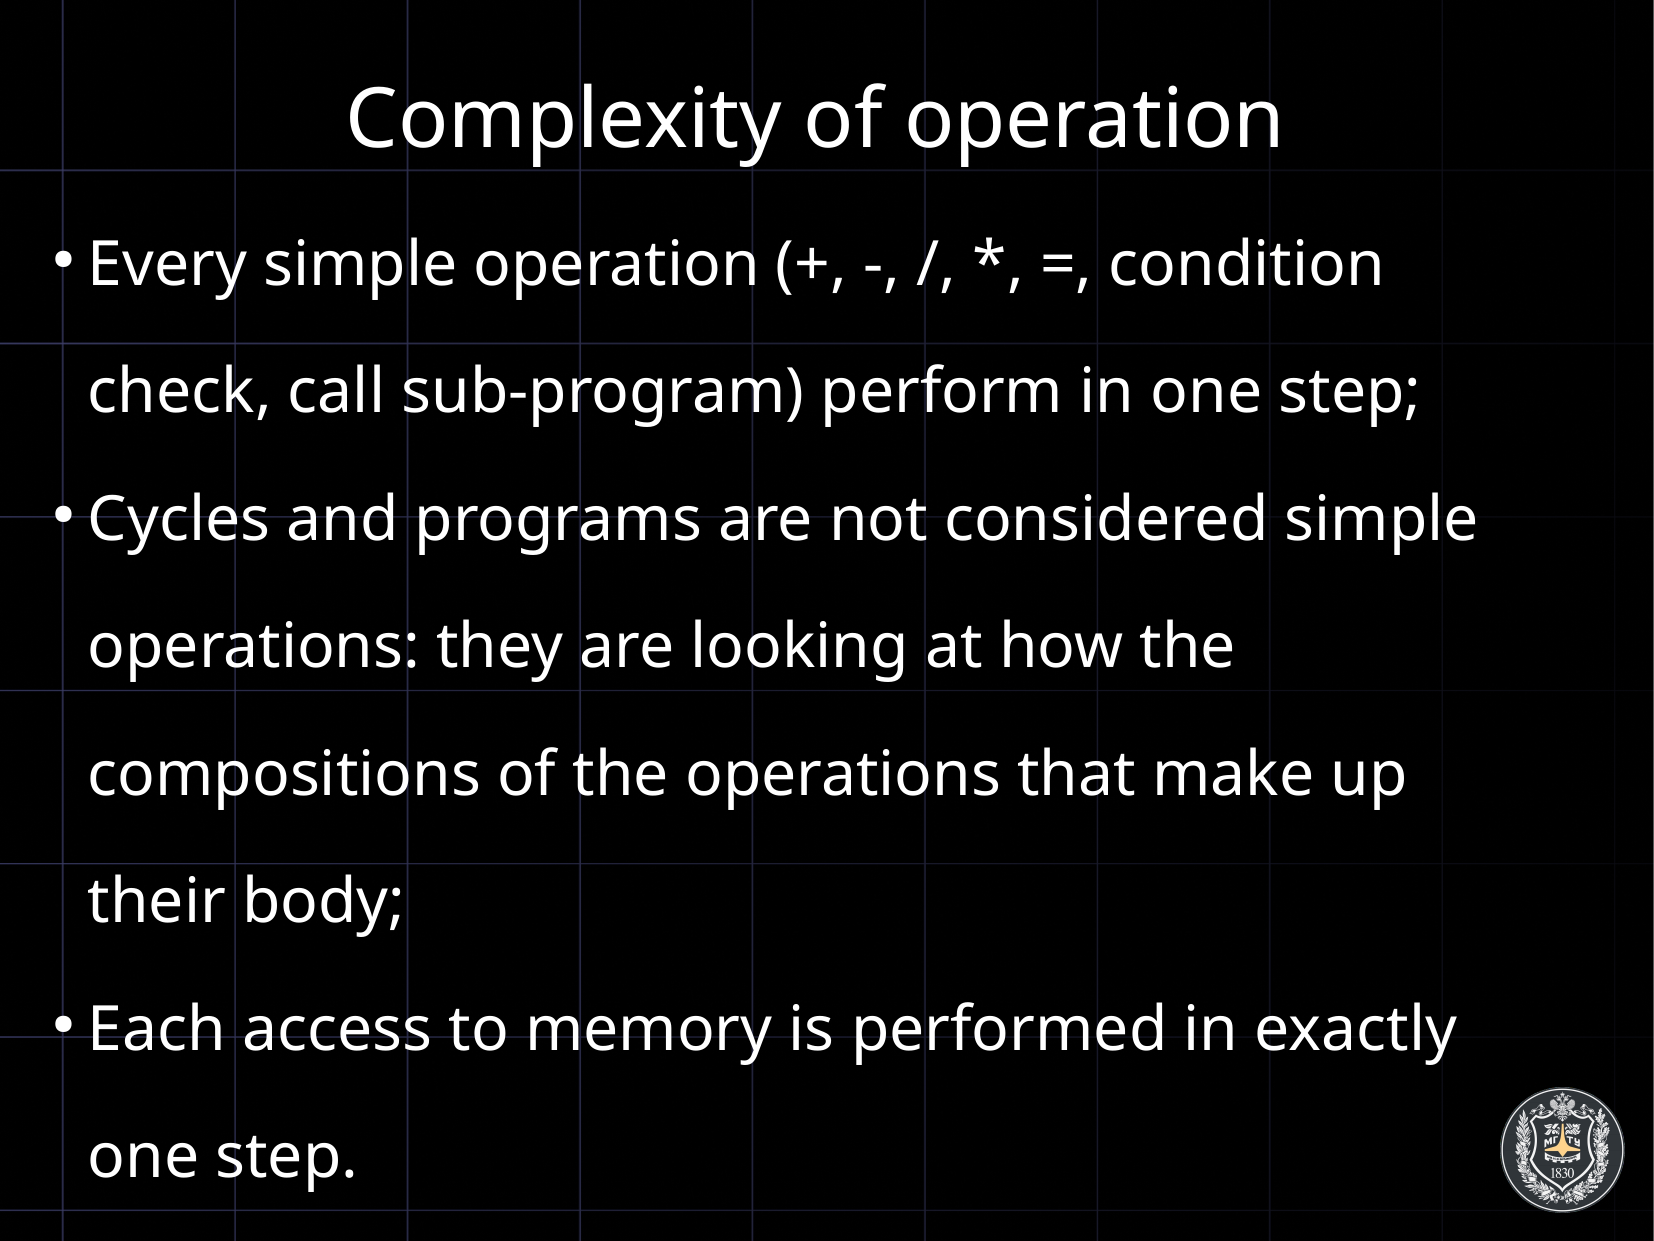

# Complexity of operation
Every simple operation (+, -, /, *, =, condition check, call sub-program) perform in one step;
Cycles and programs are not considered simple operations: they are looking at how the compositions of the operations that make up their body;
Each access to memory is performed in exactly one step.